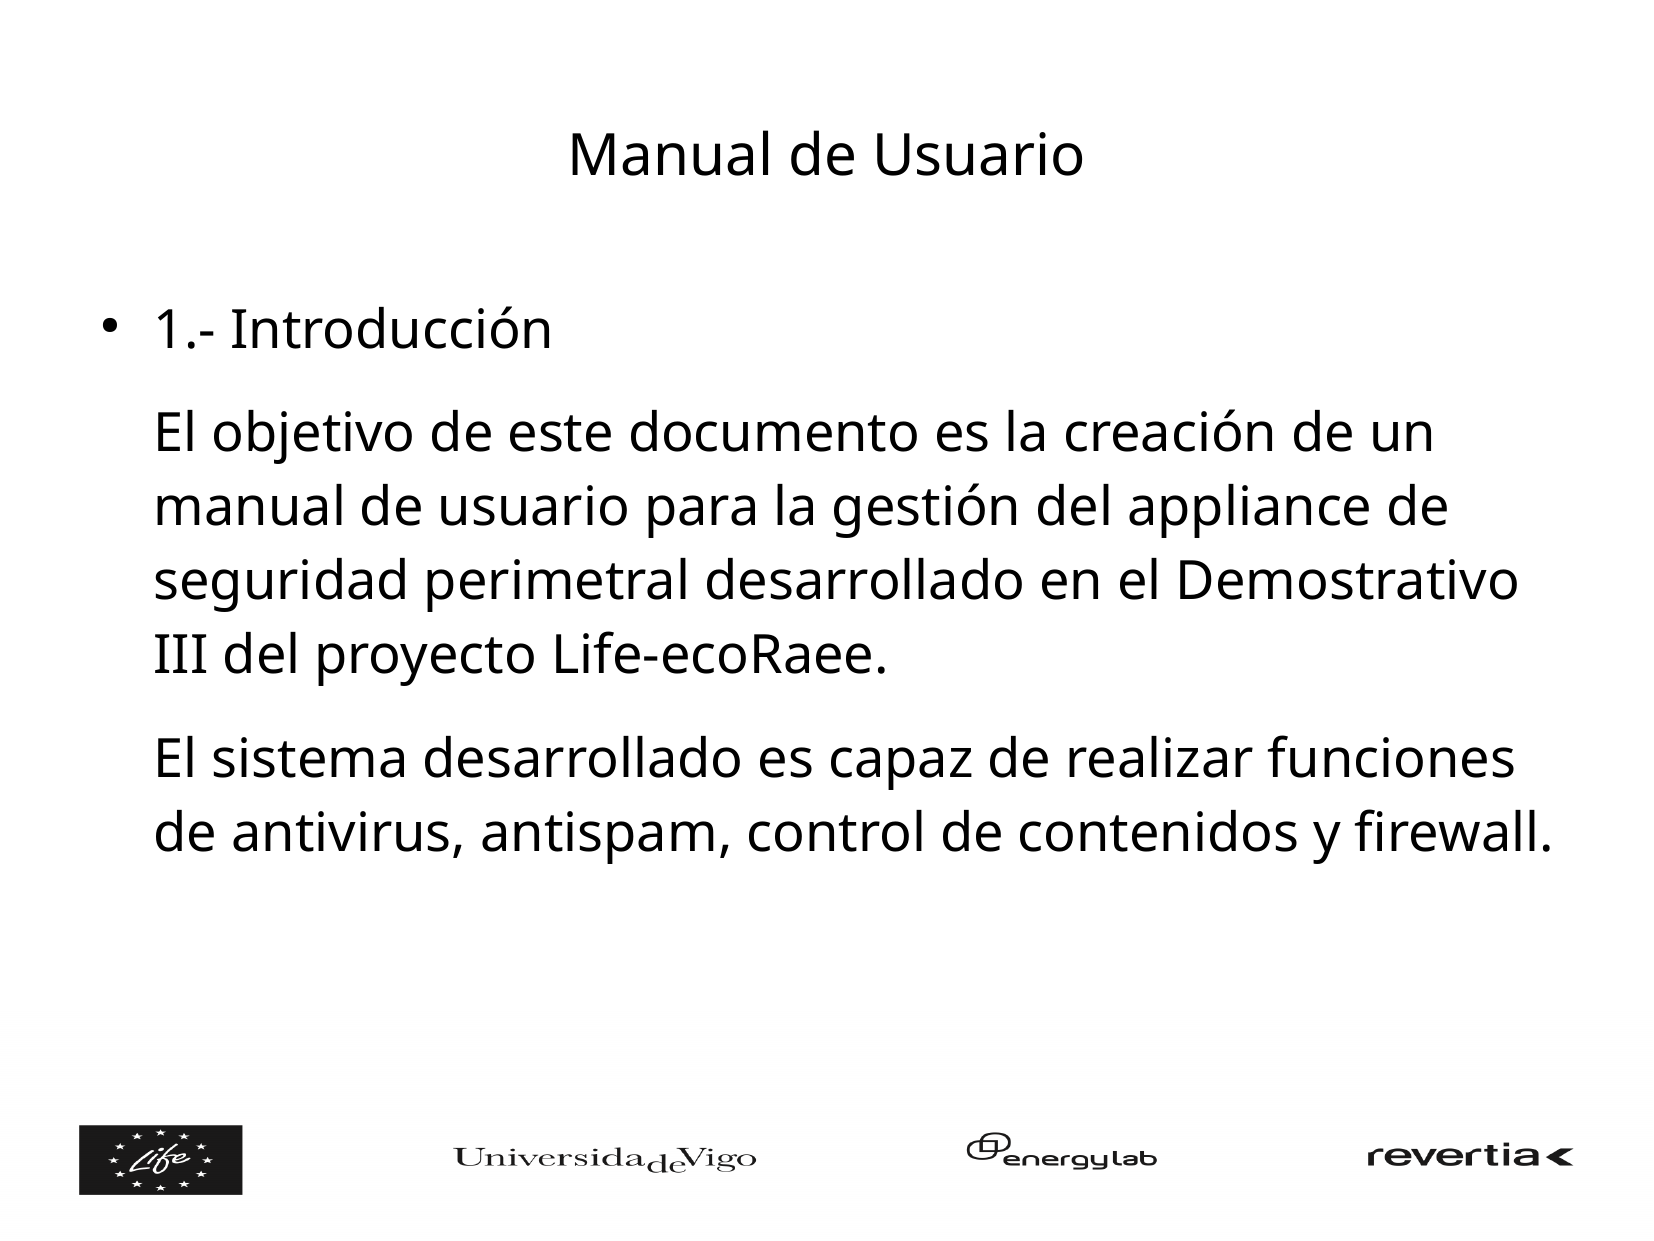

# Manual de Usuario
1.- Introducción
El objetivo de este documento es la creación de un manual de usuario para la gestión del appliance de seguridad perimetral desarrollado en el Demostrativo III del proyecto Life-ecoRaee.
El sistema desarrollado es capaz de realizar funciones de antivirus, antispam, control de contenidos y firewall.